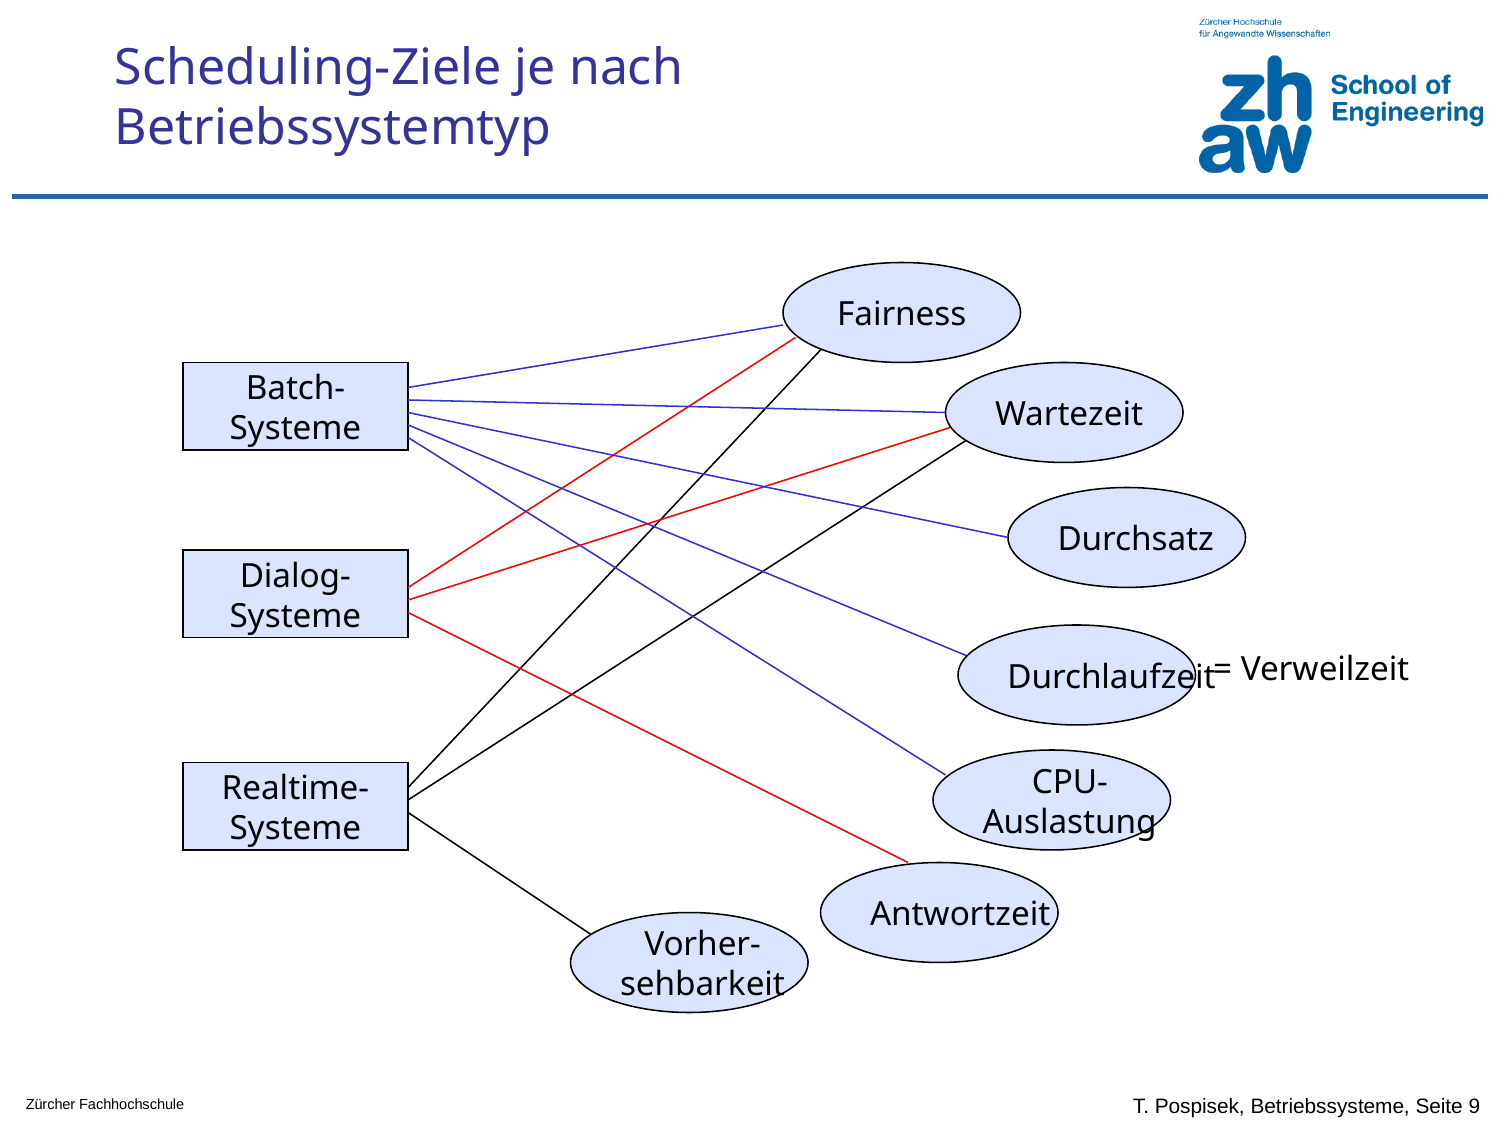

# Scheduling-Ziele je nach Betriebssystemtyp
Fairness
Batch-
Systeme
Wartezeit
Durchsatz
Dialog-
Systeme
Durchlaufzeit
CPU-
Auslastung
Realtime-
Systeme
Antwortzeit
Vorher-
sehbarkeit
= Verweilzeit